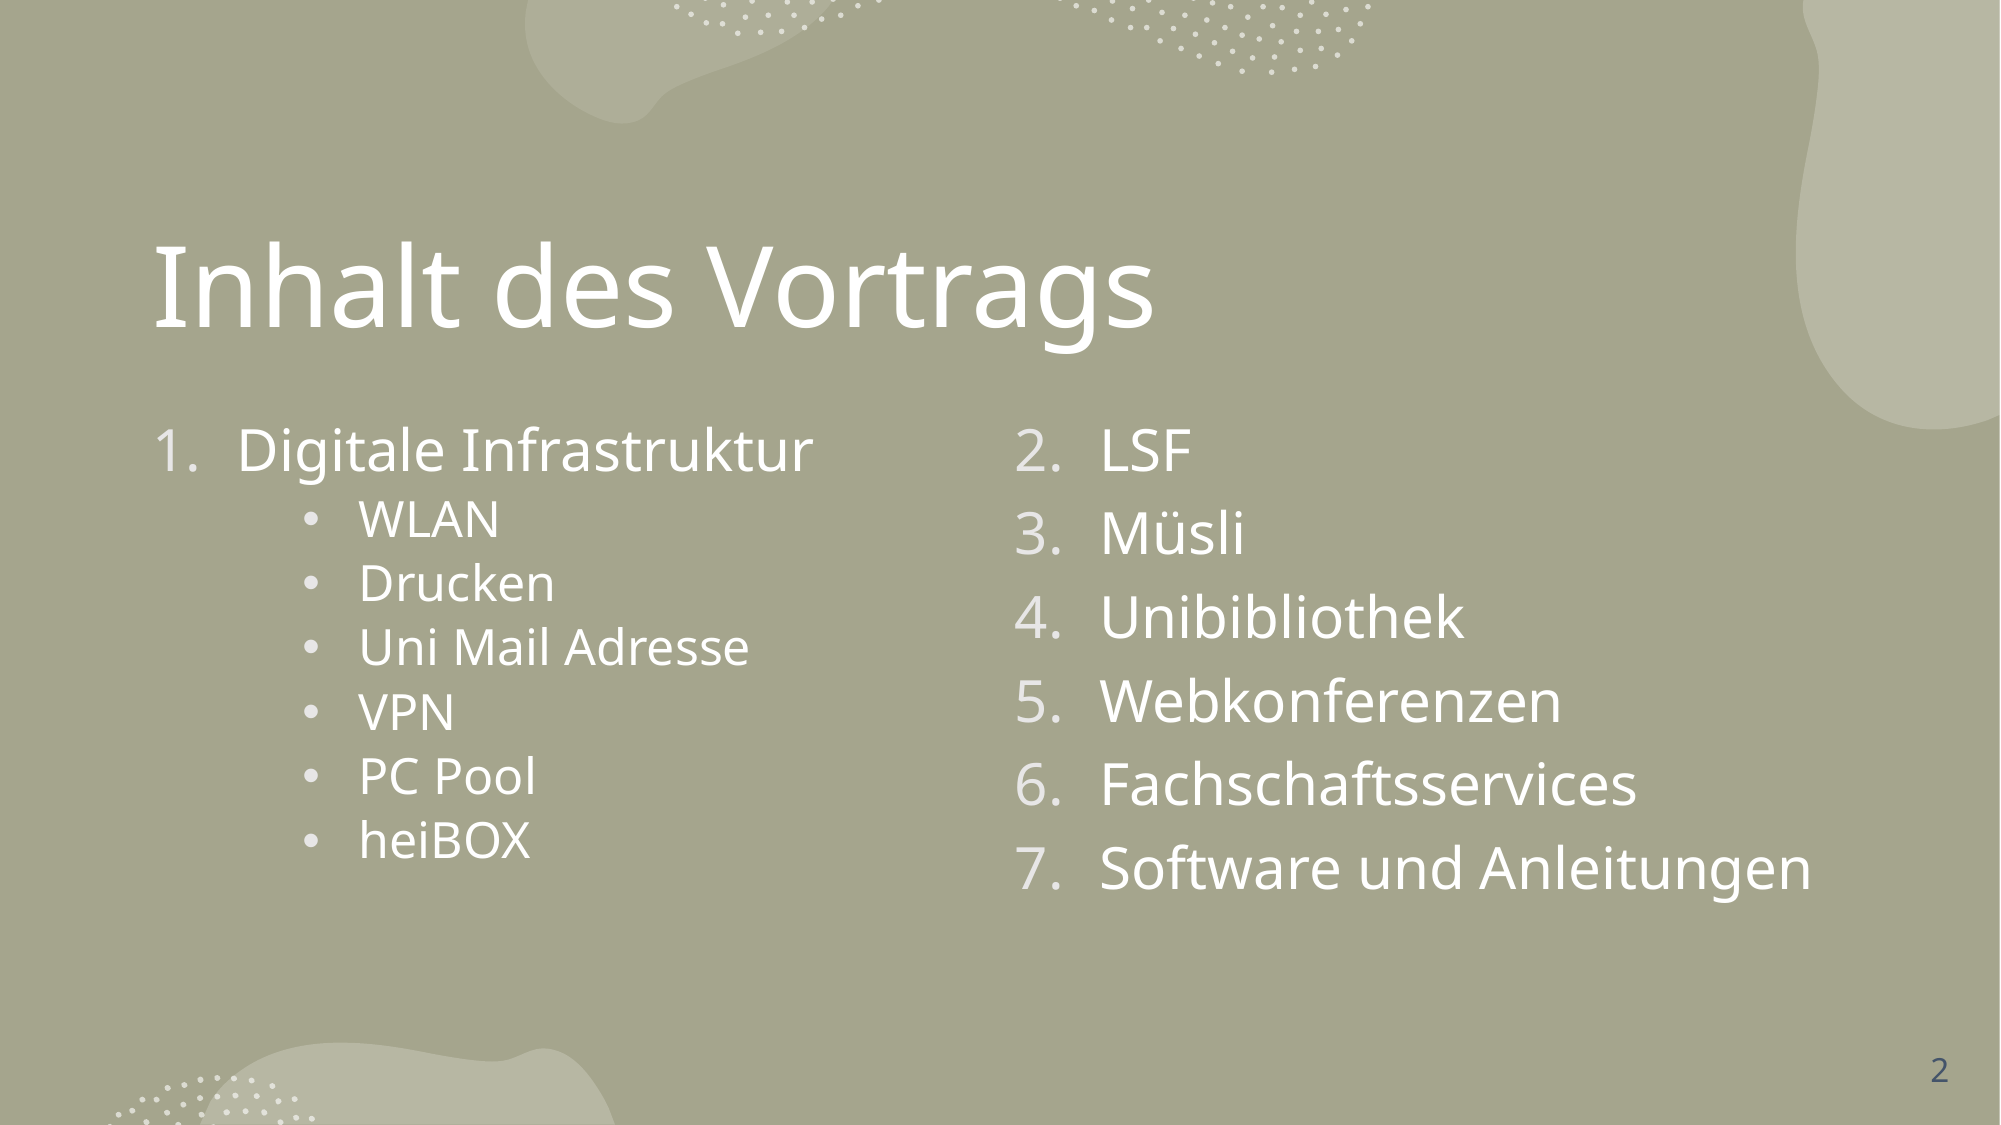

# Inhalt des Vortrags
Digitale Infrastruktur
WLAN
Drucken
Uni Mail Adresse
VPN
PC Pool
heiBOX
LSF
Müsli
Unibibliothek
Webkonferenzen
Fachschaftsservices
Software und Anleitungen